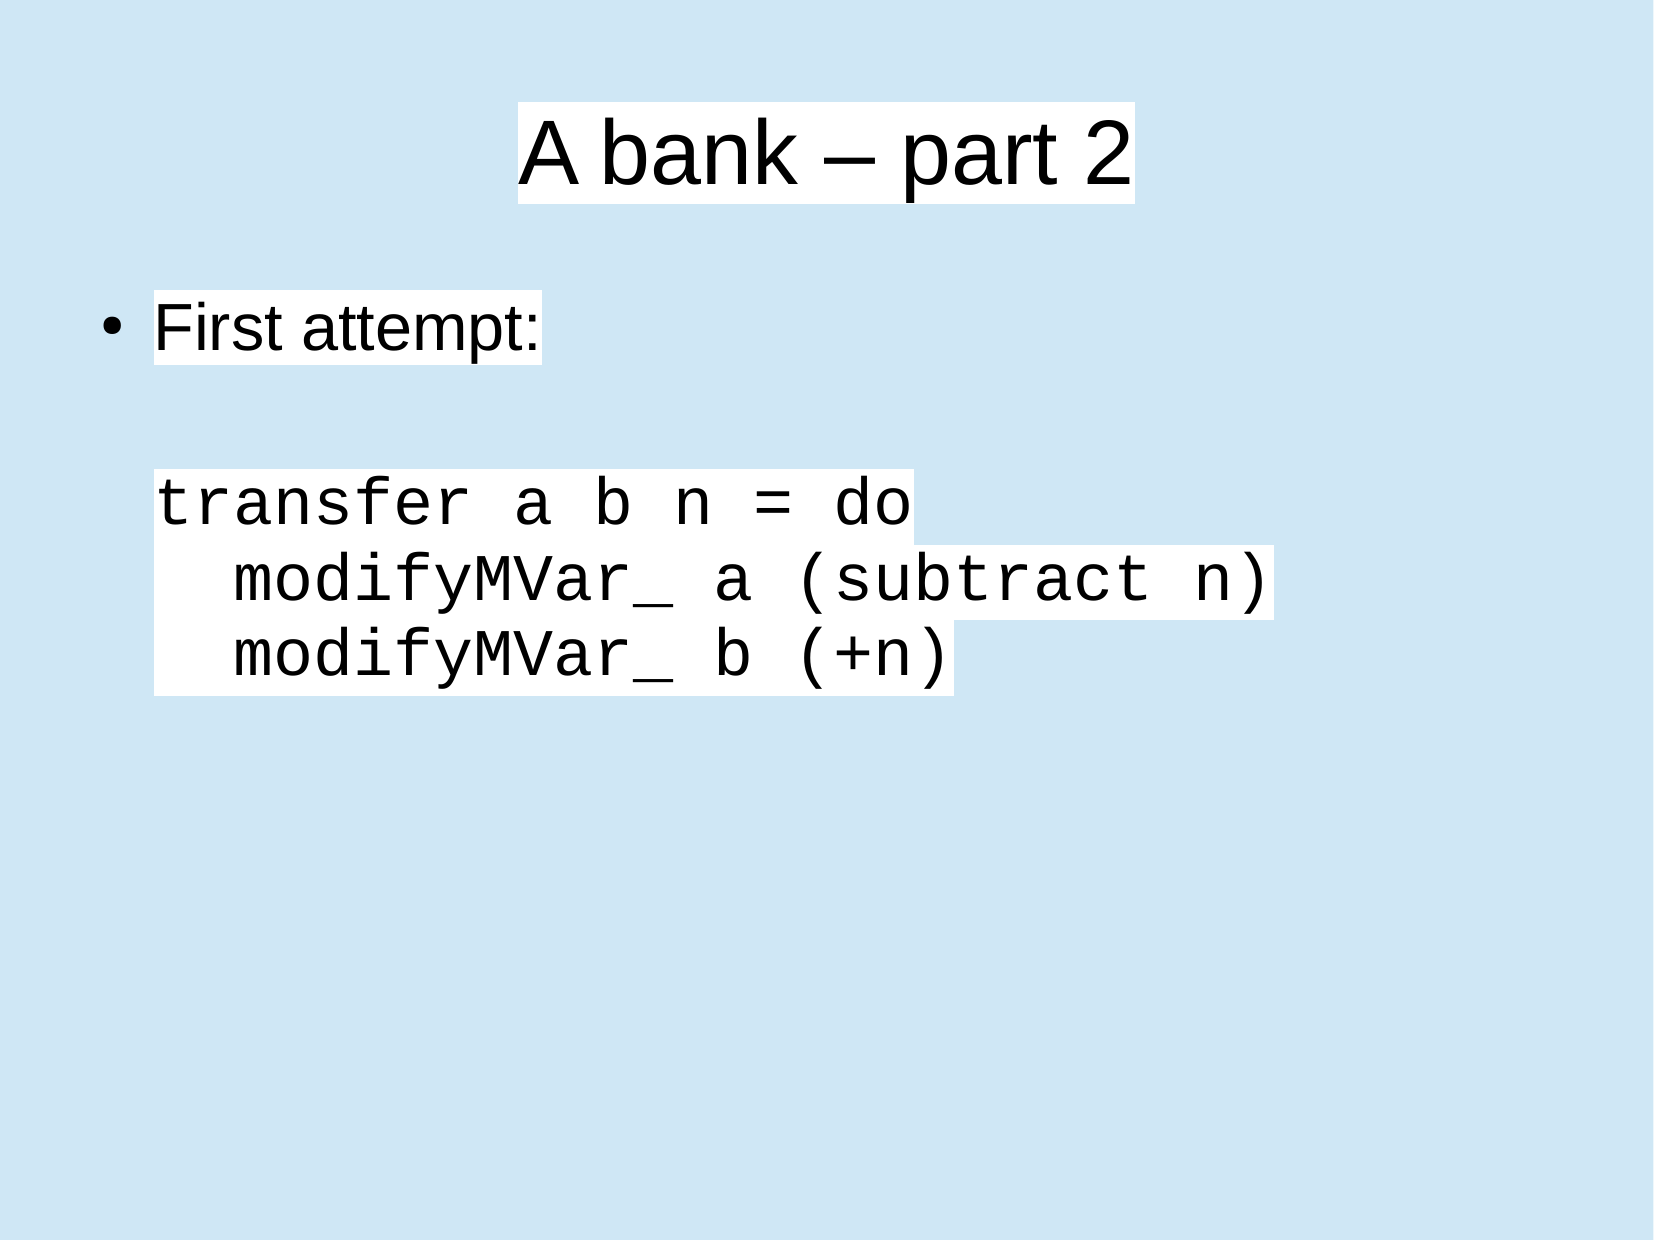

# A bank – part 2
First attempt:
transfer a b n = do
 modifyMVar_ a (subtract n)
 modifyMVar_ b (+n)